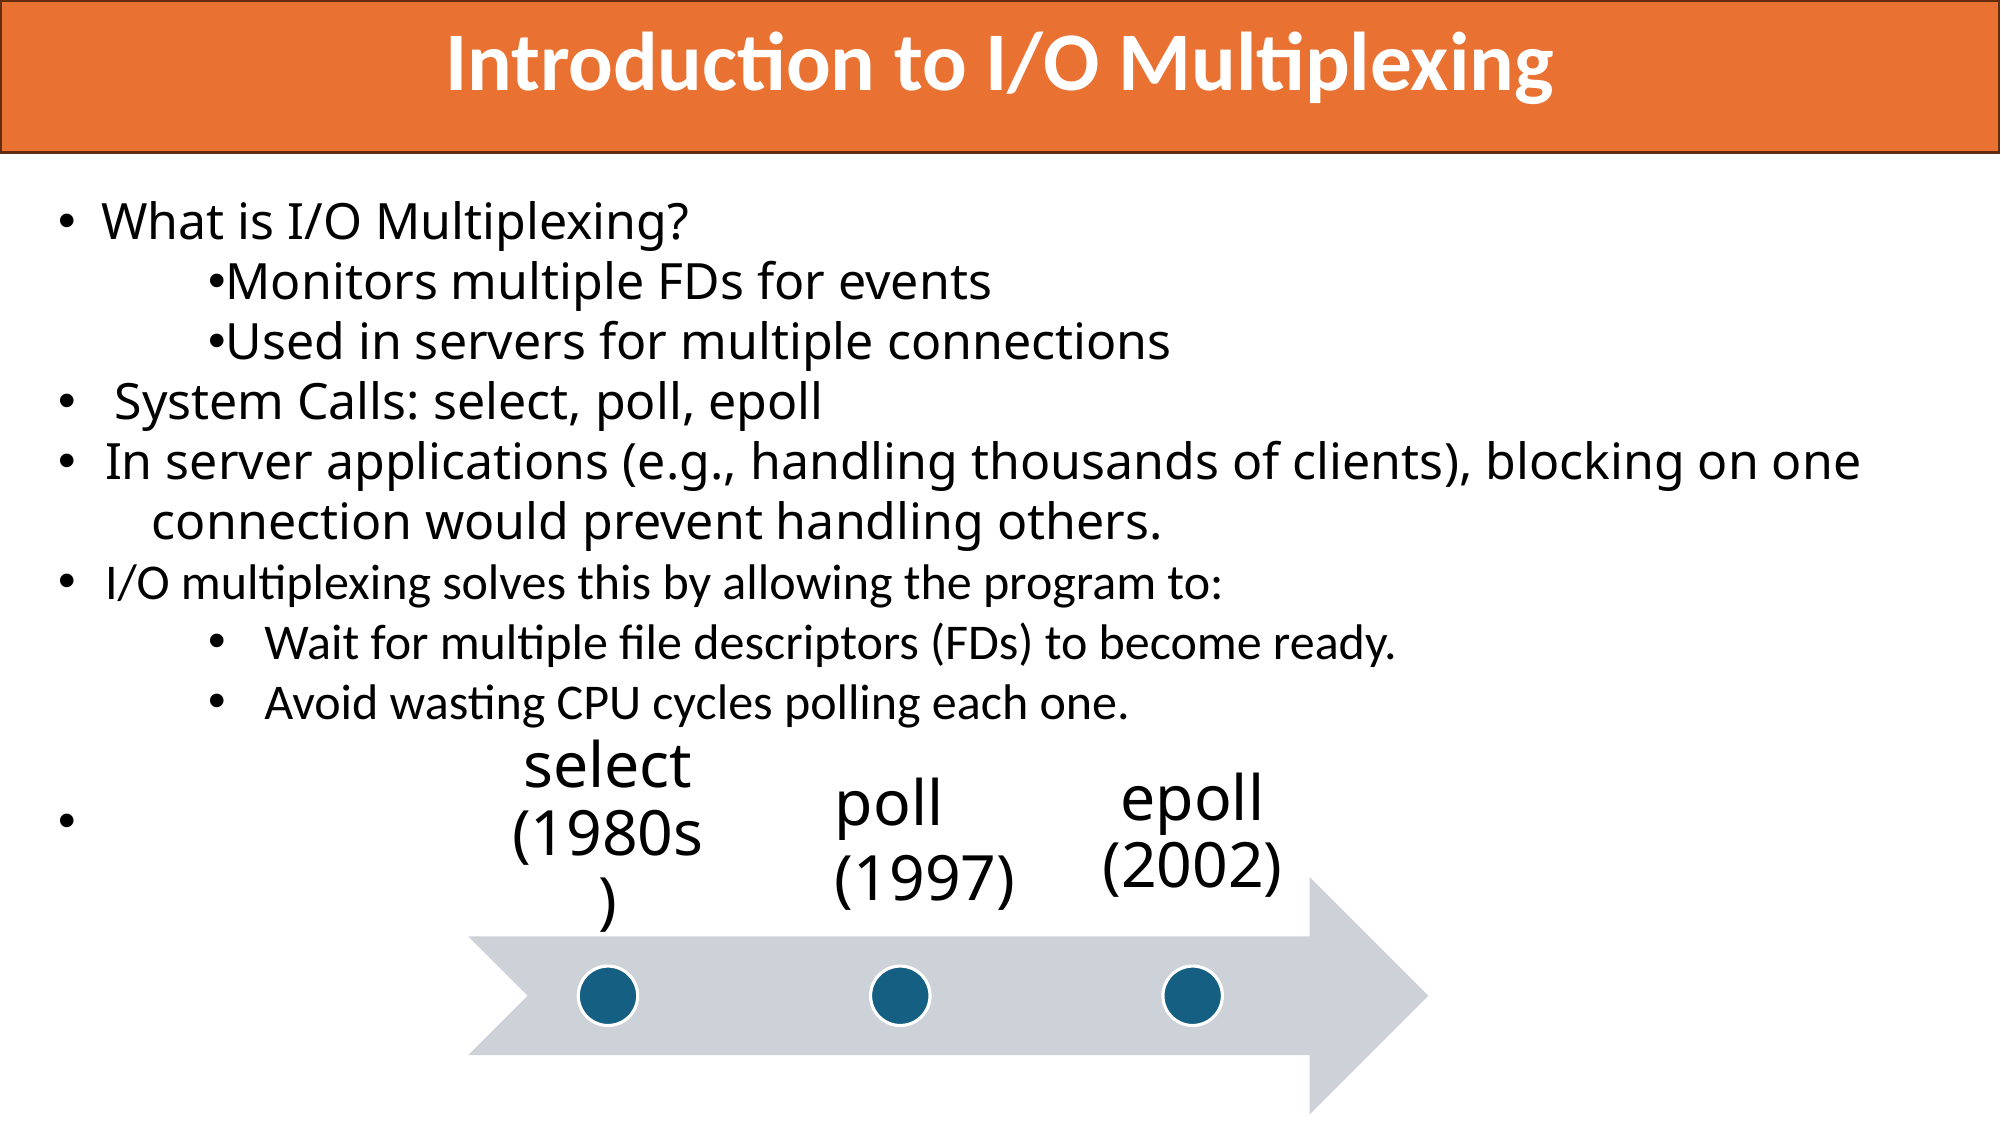

Introduction to I/O Multiplexing
 What is I/O Multiplexing?
Monitors multiple FDs for events
Used in servers for multiple connections
 System Calls: select, poll, epoll
In server applications (e.g., handling thousands of clients), blocking on one connection would prevent handling others.
I/O multiplexing solves this by allowing the program to:
Wait for multiple file descriptors (FDs) to become ready.
Avoid wasting CPU cycles polling each one.
select (1980s)
epoll (2002)
poll
(1997)